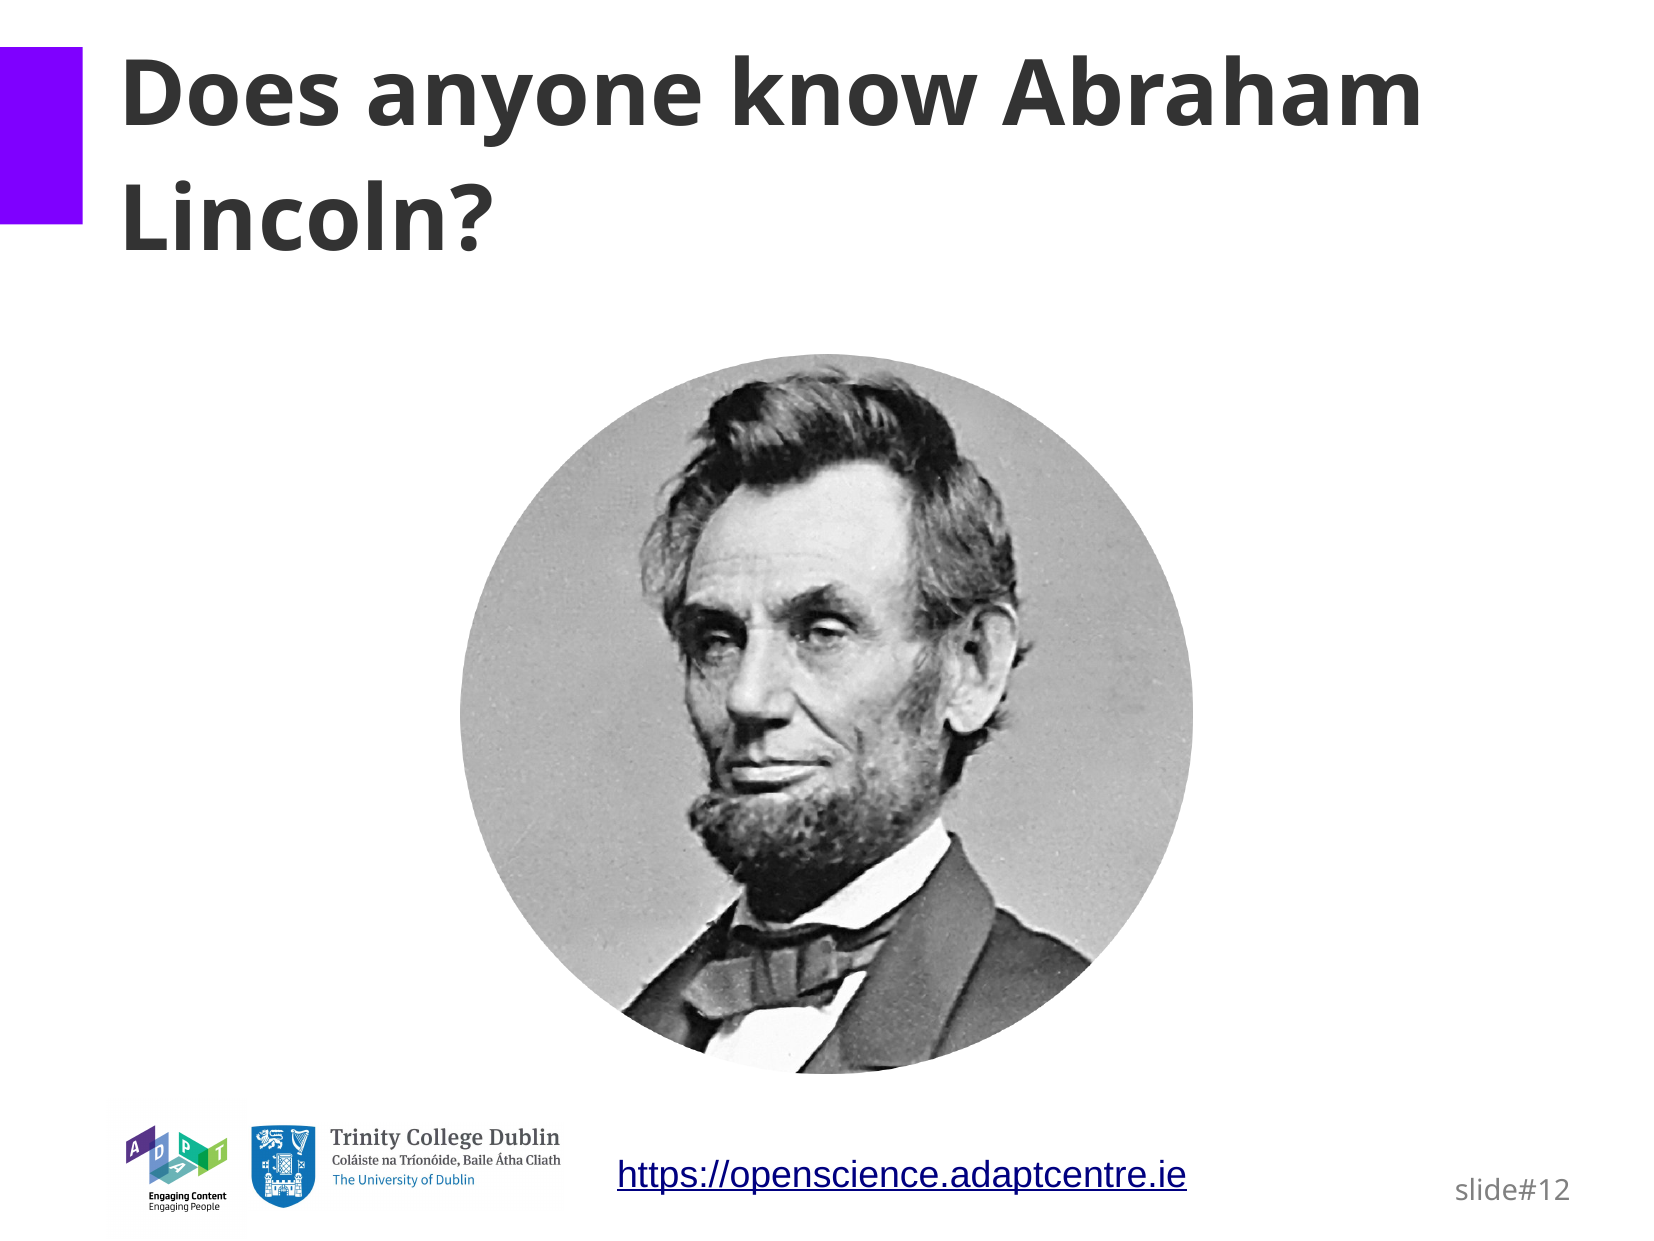

# Does anyone know Abraham Lincoln?
12